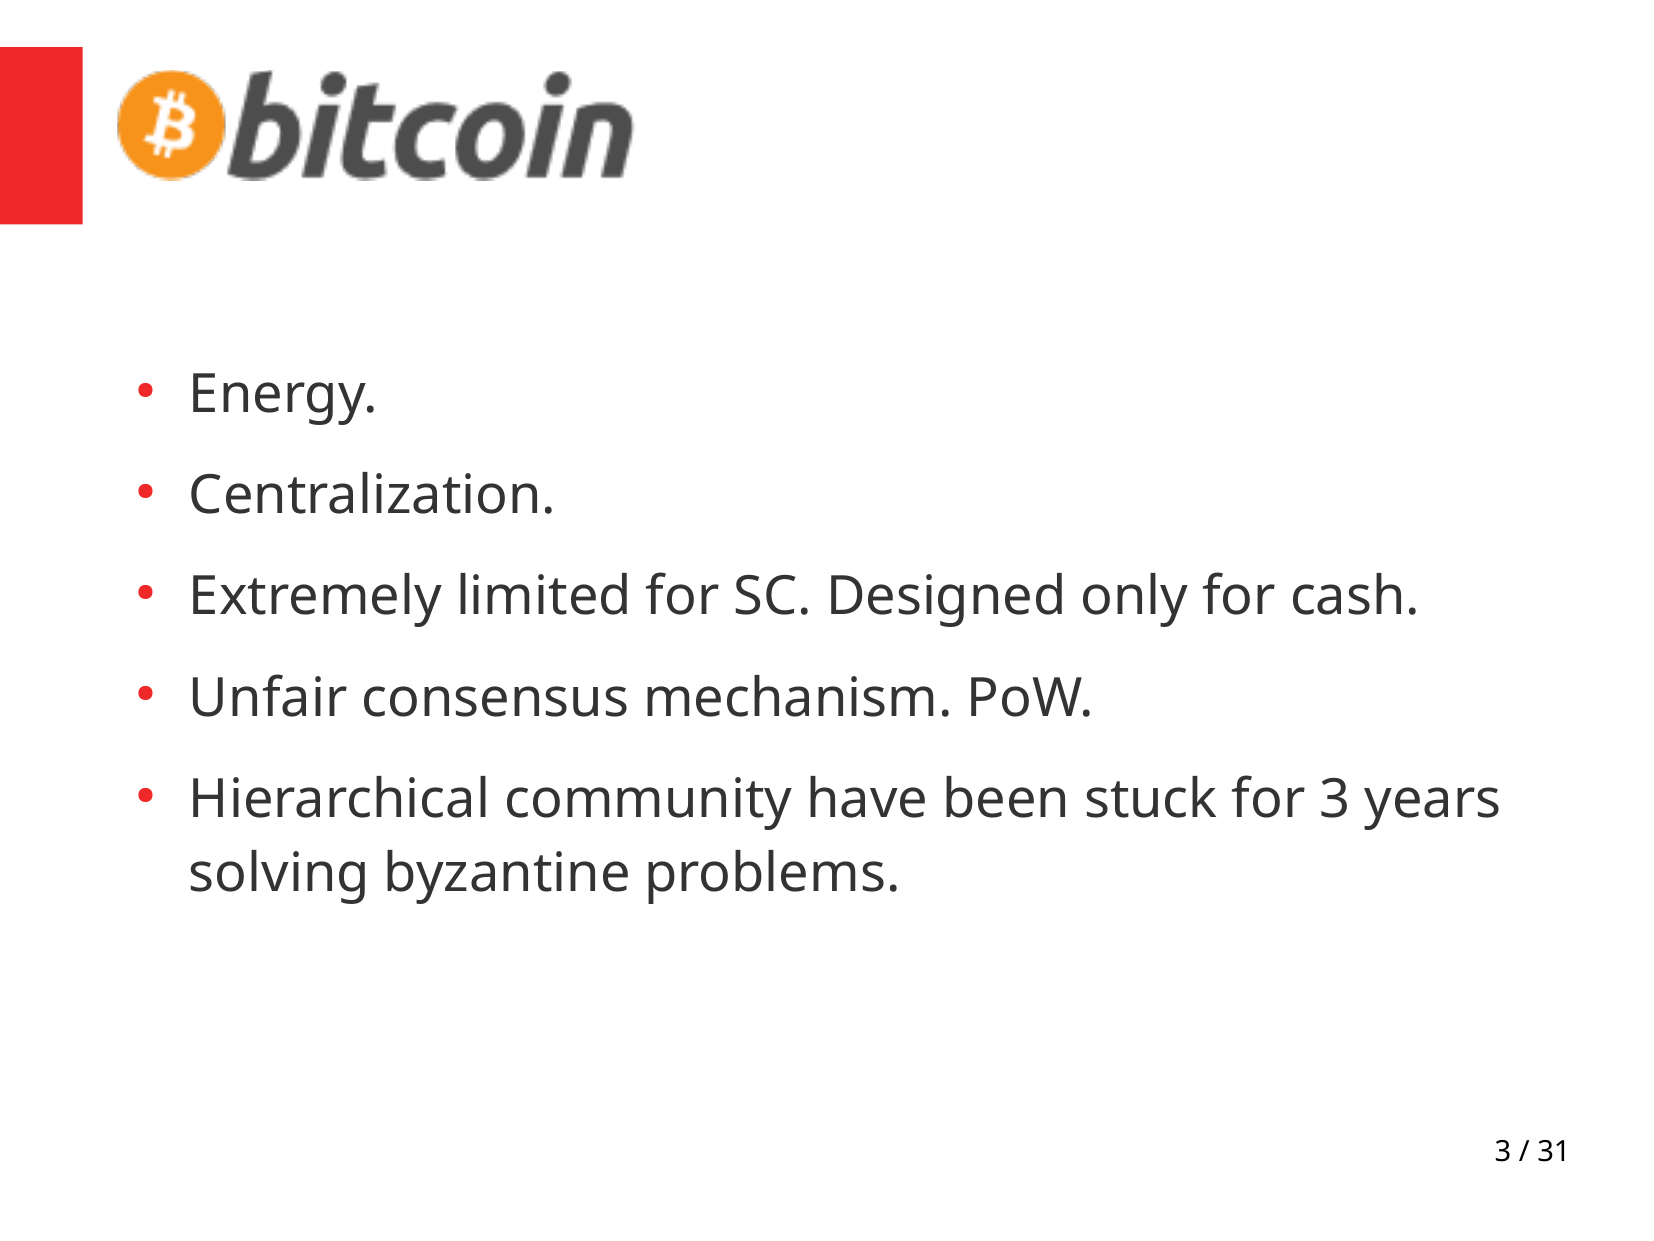

# Energy.
Centralization.
Extremely limited for SC. Designed only for cash.
Unfair consensus mechanism. PoW.
Hierarchical community have been stuck for 3 years solving byzantine problems.
3